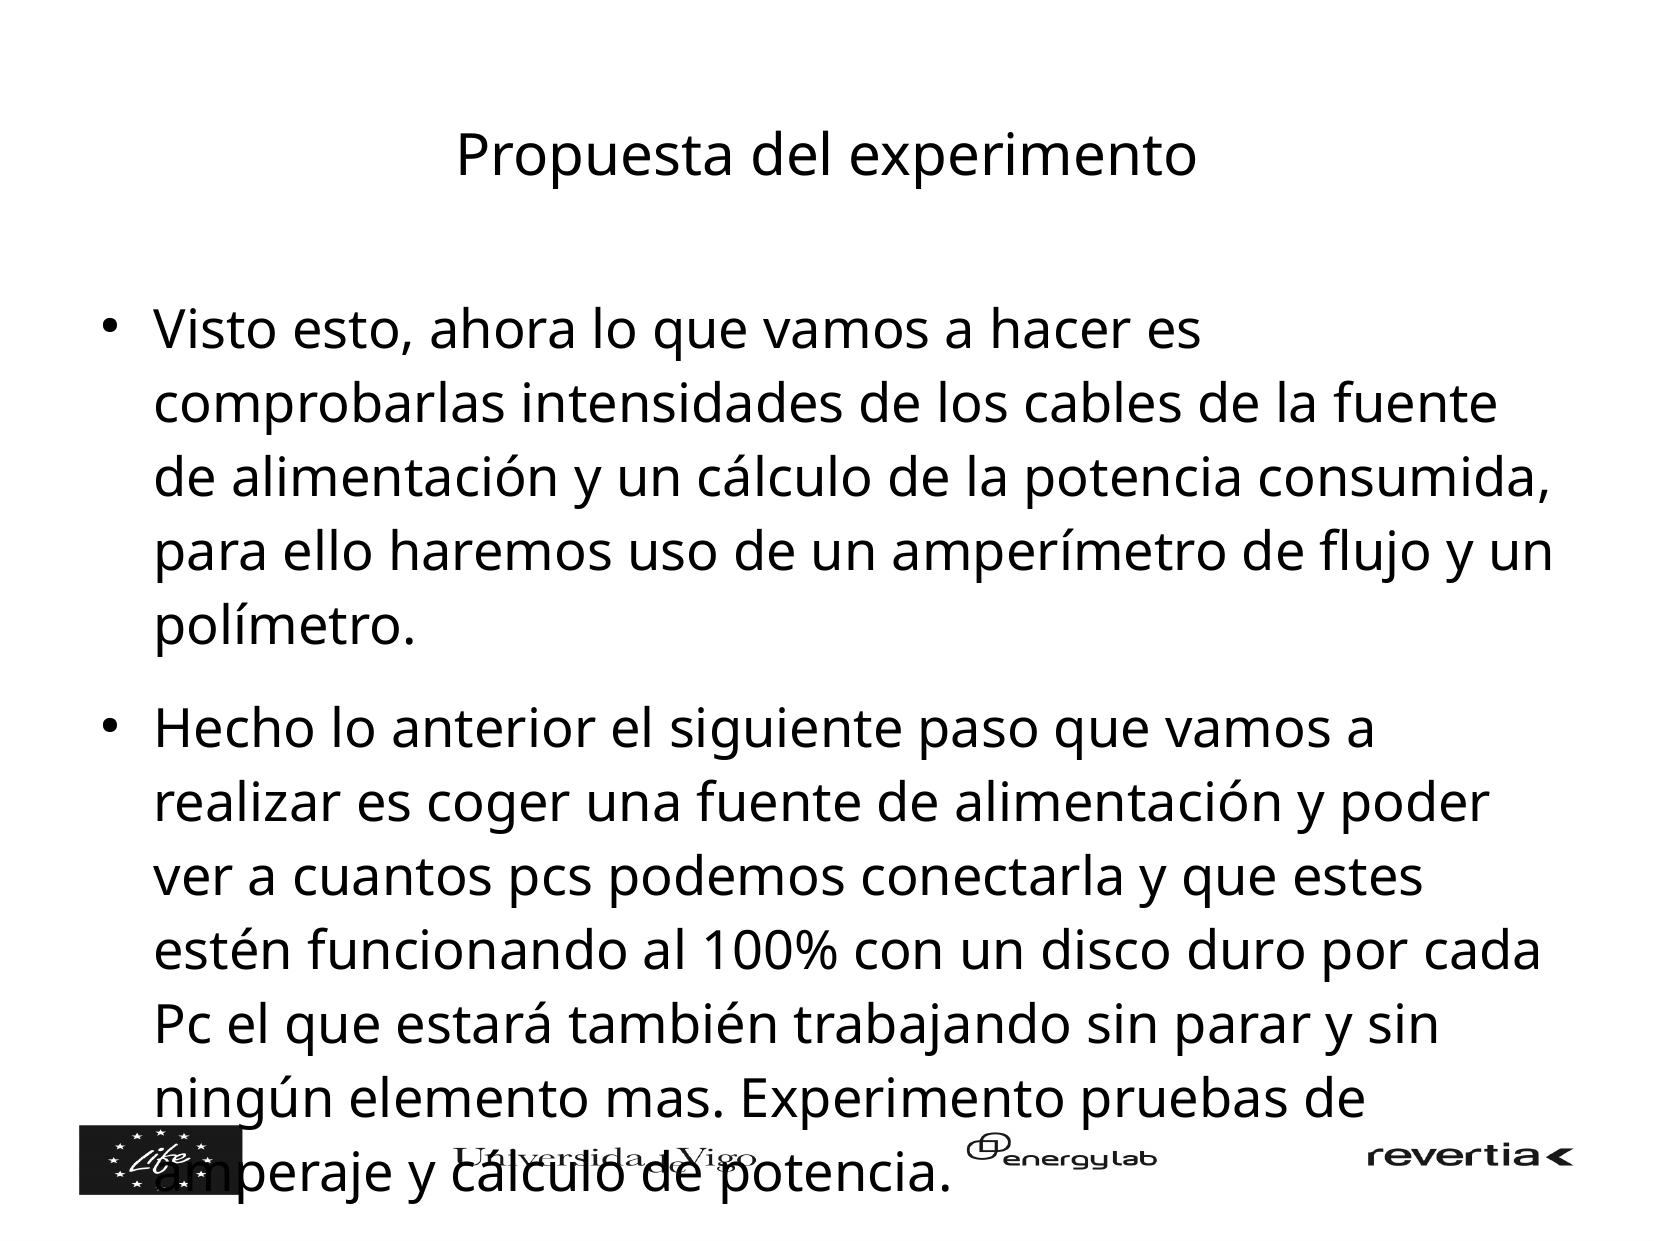

# Propuesta del experimento
Visto esto, ahora lo que vamos a hacer es comprobarlas intensidades de los cables de la fuente de alimentación y un cálculo de la potencia consumida, para ello haremos uso de un amperímetro de flujo y un polímetro.
Hecho lo anterior el siguiente paso que vamos a realizar es coger una fuente de alimentación y poder ver a cuantos pcs podemos conectarla y que estes estén funcionando al 100% con un disco duro por cada Pc el que estará también trabajando sin parar y sin ningún elemento mas. Experimento pruebas de amperaje y cálculo de potencia.